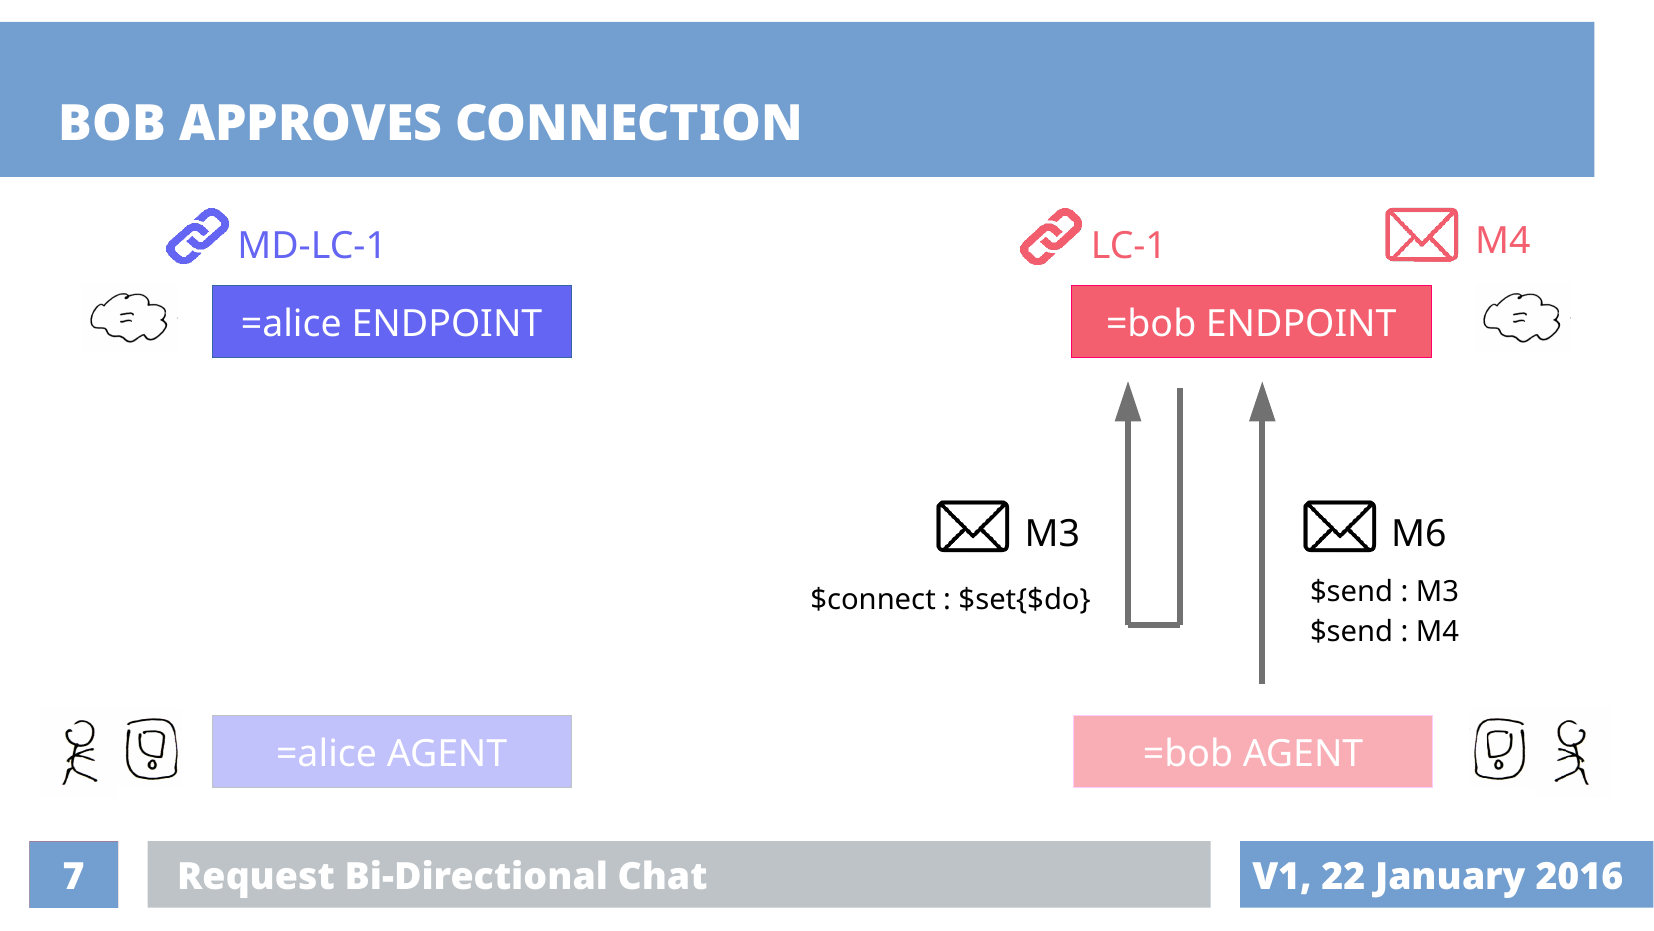

# BOB APPROVES CONNECTION
M4
MD-LC-1
LC-1
=alice ENDPOINT
=bob ENDPOINT
M6
M3
$connect : $set{$do}
$send : M3
$send : M4
=alice AGENT
=bob AGENT
7
Request Bi-Directional Chat
V1, 22 January 2016